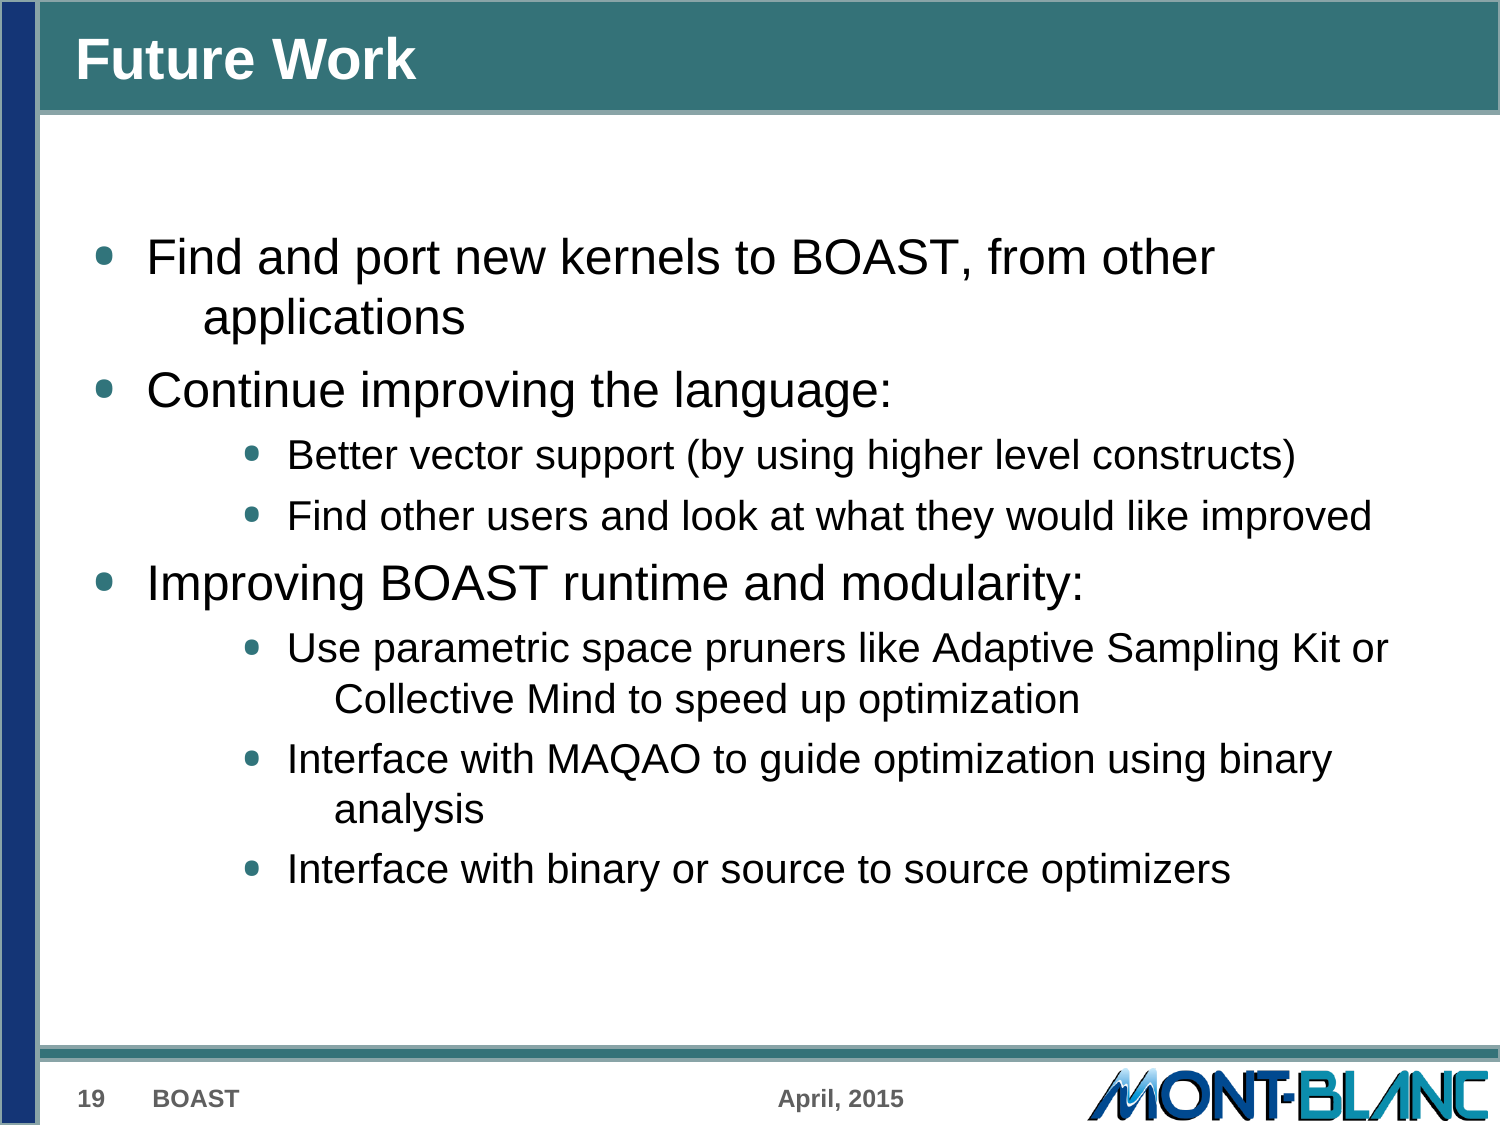

# Future Work
Find and port new kernels to BOAST, from other applications
Continue improving the language:
Better vector support (by using higher level constructs)
Find other users and look at what they would like improved
Improving BOAST runtime and modularity:
Use parametric space pruners like Adaptive Sampling Kit or Collective Mind to speed up optimization
Interface with MAQAO to guide optimization using binary analysis
Interface with binary or source to source optimizers
19
BOAST
April, 2015